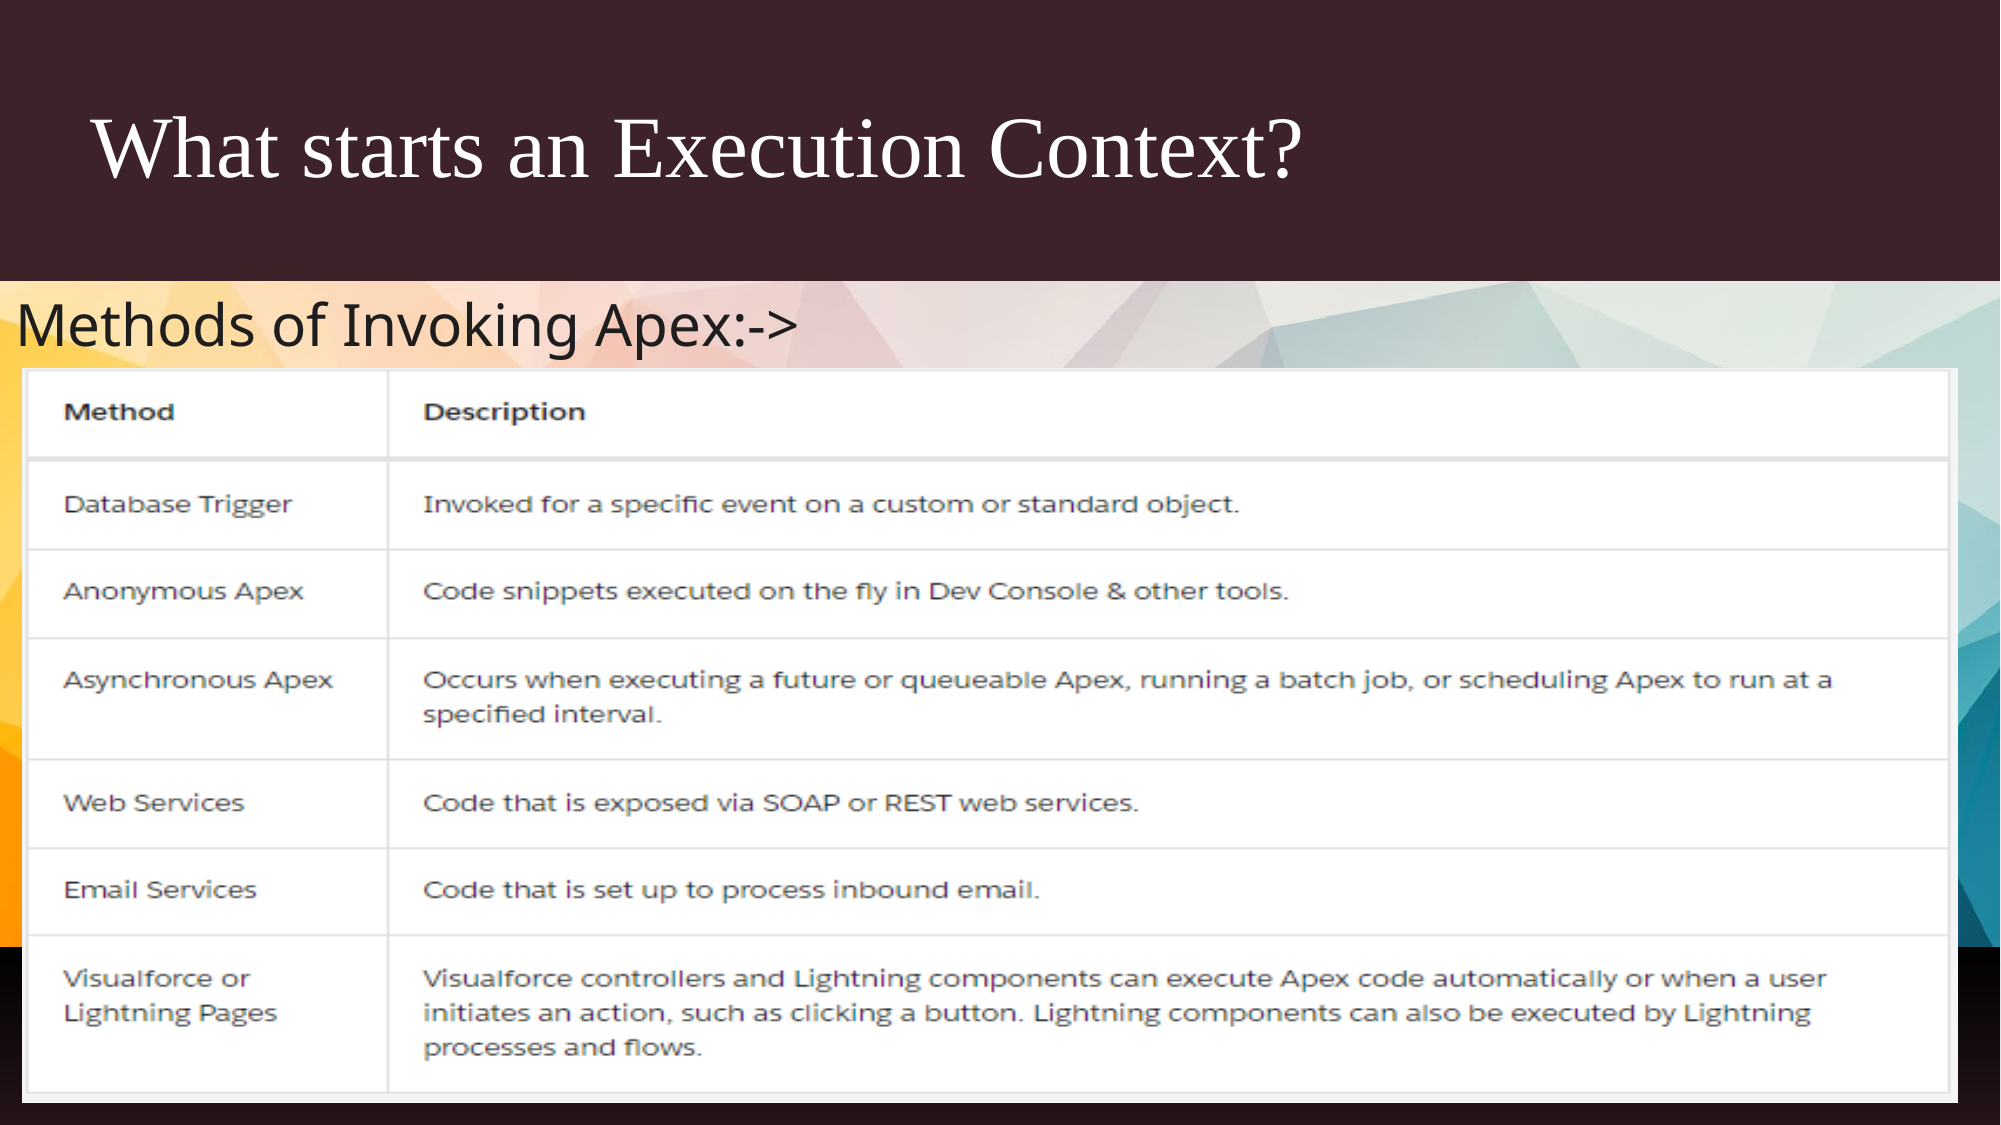

# What starts an Execution Context?
Methods of Invoking Apex:->